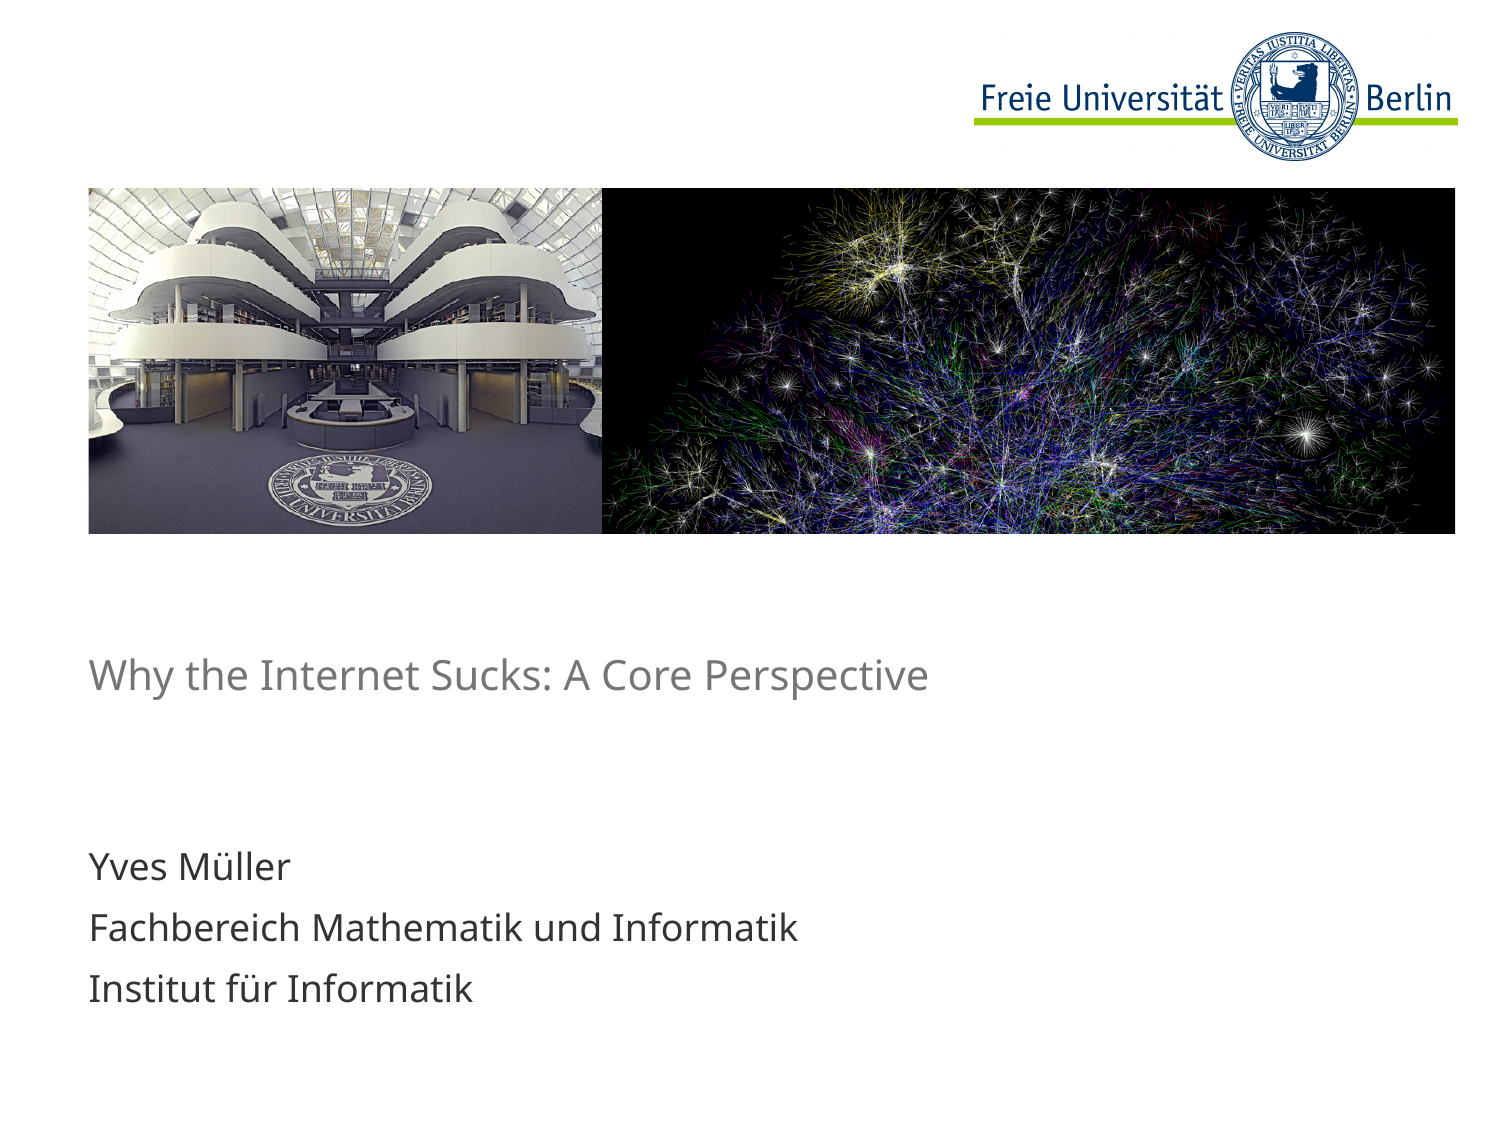

# Why the Internet Sucks: A Core Perspective
Yves Müller
Fachbereich Mathematik und Informatik
Institut für Informatik